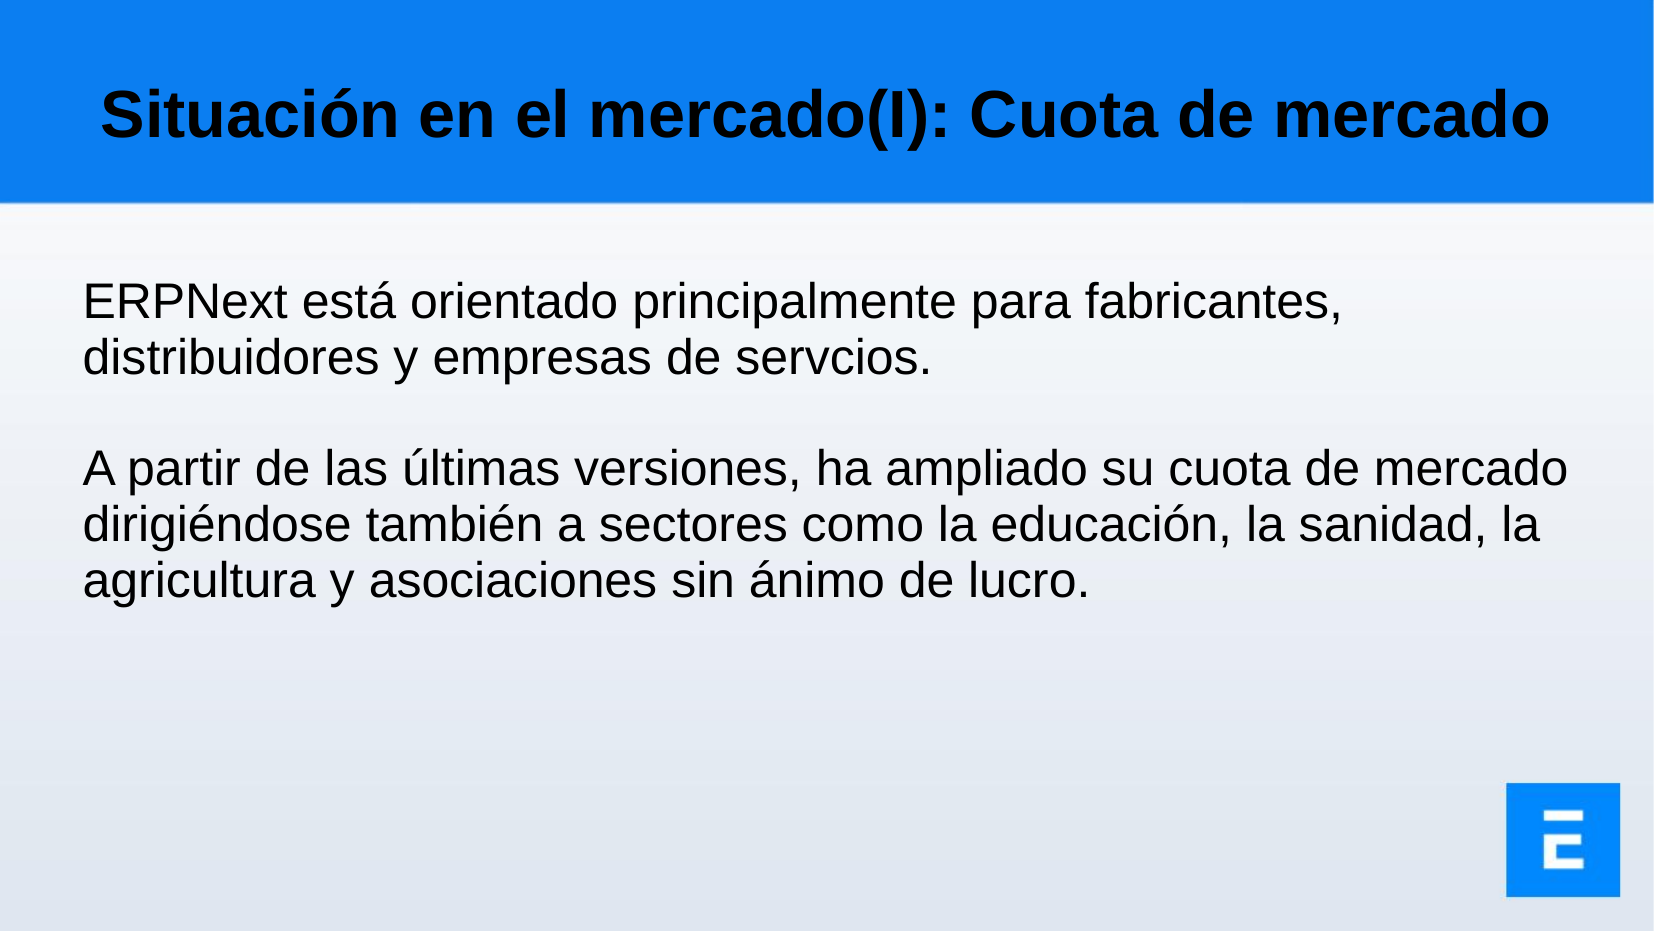

# Situación en el mercado(I): Cuota de mercado
ERPNext está orientado principalmente para fabricantes, distribuidores y empresas de servcios.
A partir de las últimas versiones, ha ampliado su cuota de mercado dirigiéndose también a sectores como la educación, la sanidad, la agricultura y asociaciones sin ánimo de lucro.